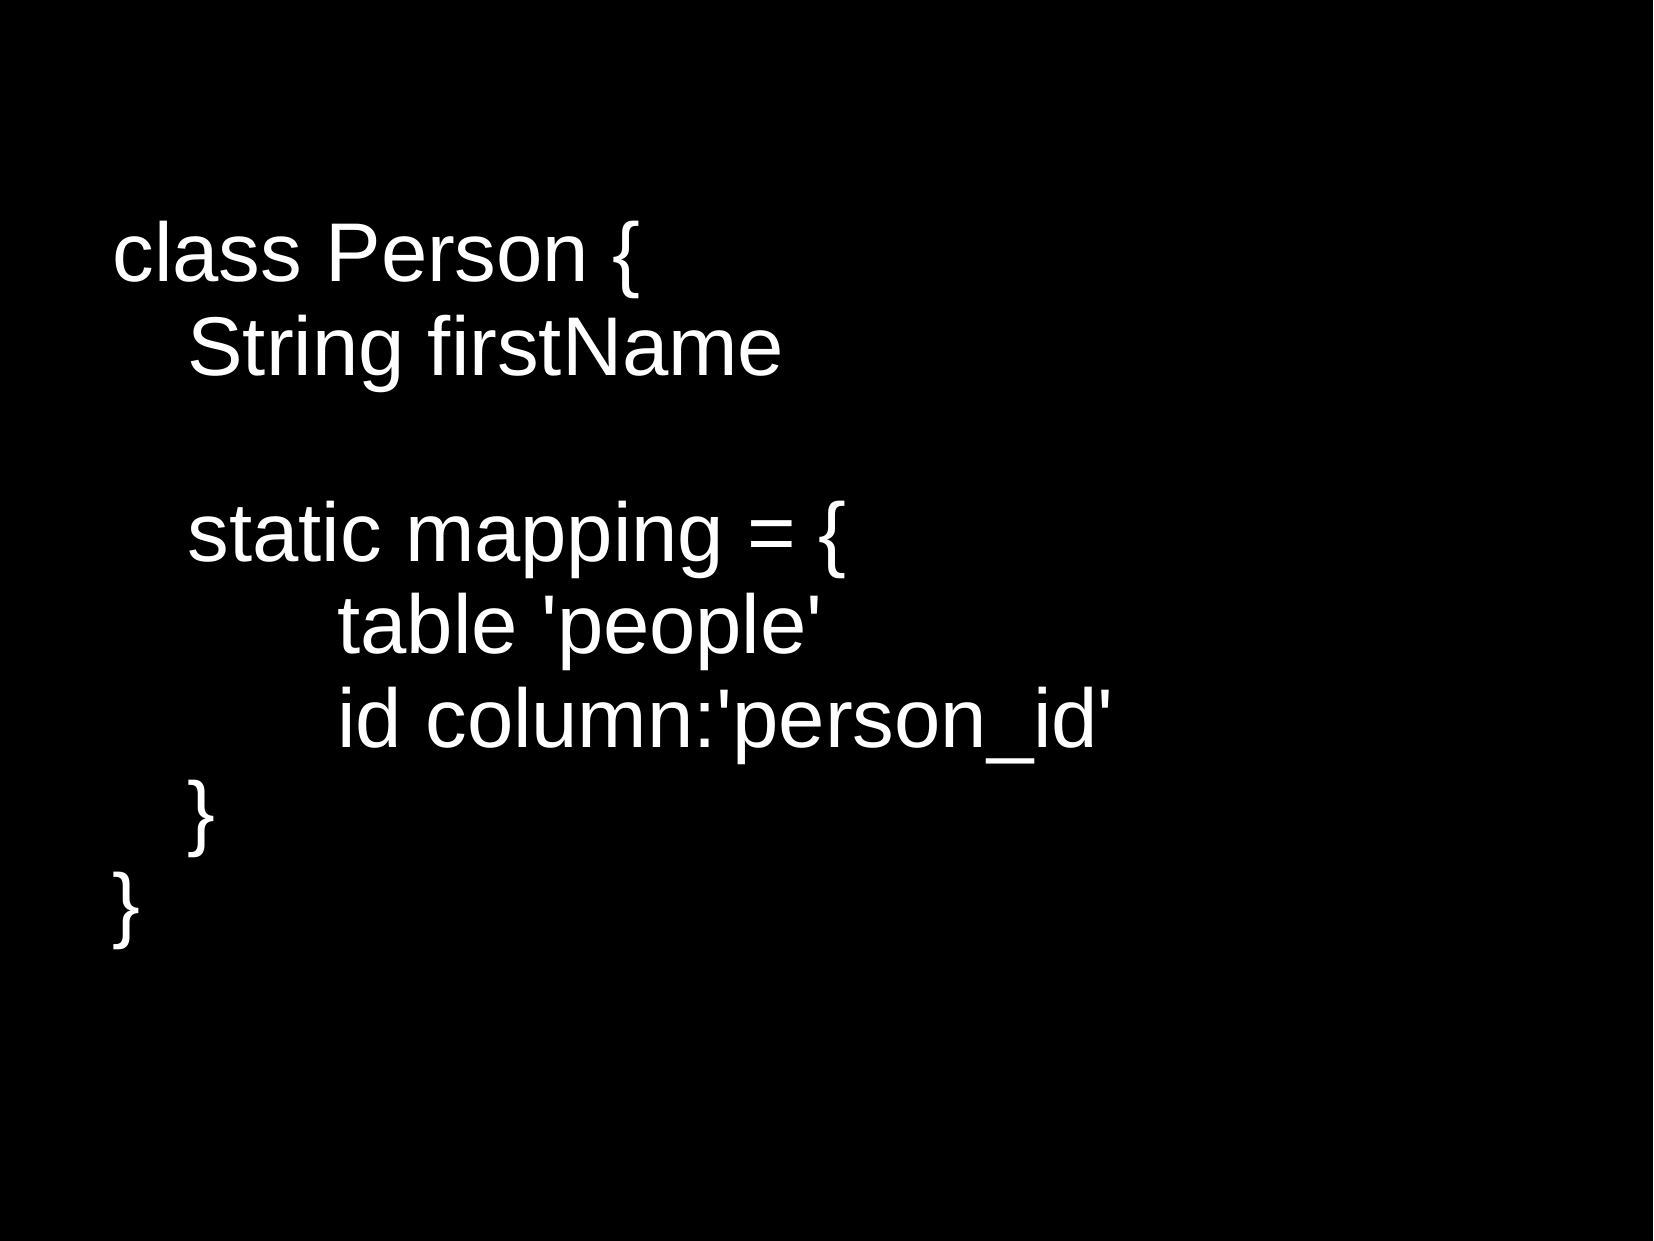

# class Person { String firstName static mapping = { table 'people' id column:'person_id' } }